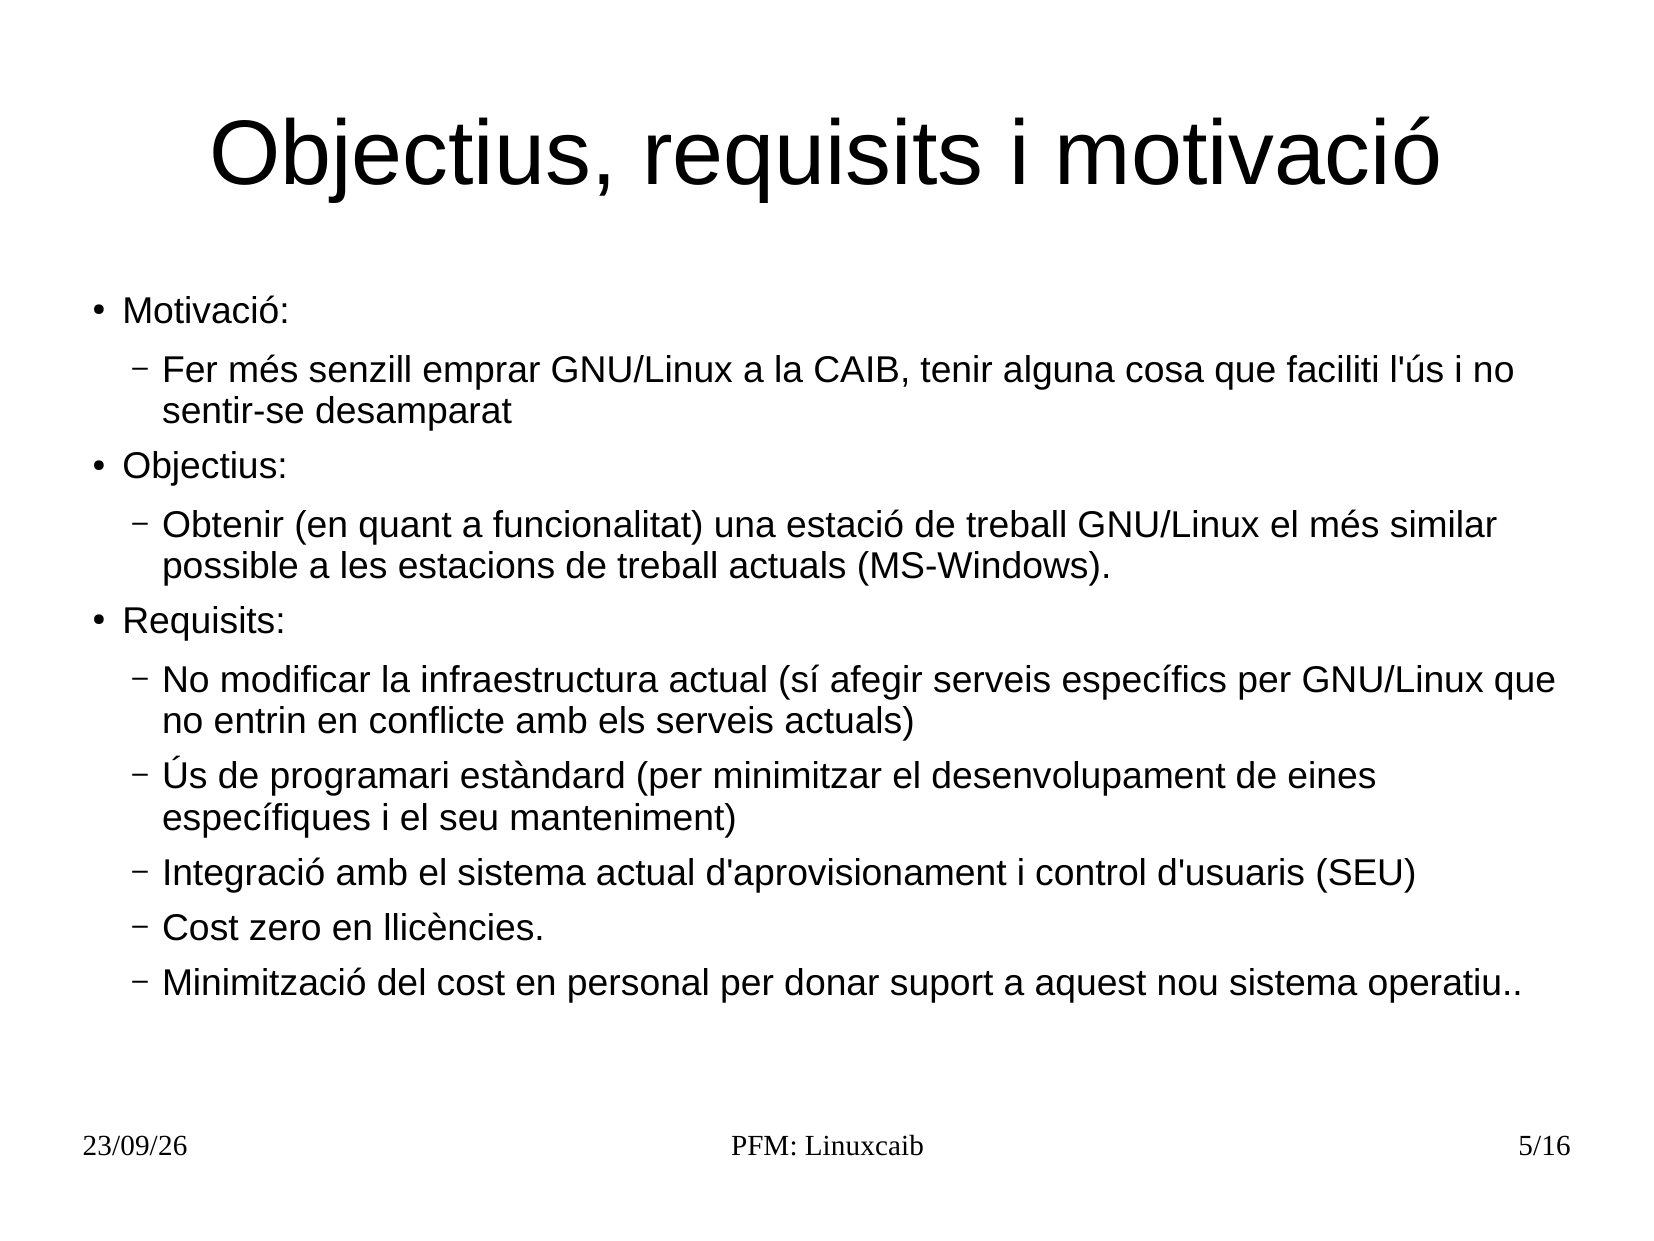

# Objectius, requisits i motivació
Motivació:
Fer més senzill emprar GNU/Linux a la CAIB, tenir alguna cosa que faciliti l'ús i no sentir-se desamparat
Objectius:
Obtenir (en quant a funcionalitat) una estació de treball GNU/Linux el més similar possible a les estacions de treball actuals (MS-Windows).
Requisits:
No modificar la infraestructura actual (sí afegir serveis específics per GNU/Linux que no entrin en conflicte amb els serveis actuals)
Ús de programari estàndard (per minimitzar el desenvolupament de eines específiques i el seu manteniment)
Integració amb el sistema actual d'aprovisionament i control d'usuaris (SEU)
Cost zero en llicències.
Minimització del cost en personal per donar suport a aquest nou sistema operatiu..
PFM: Linuxcaib
5